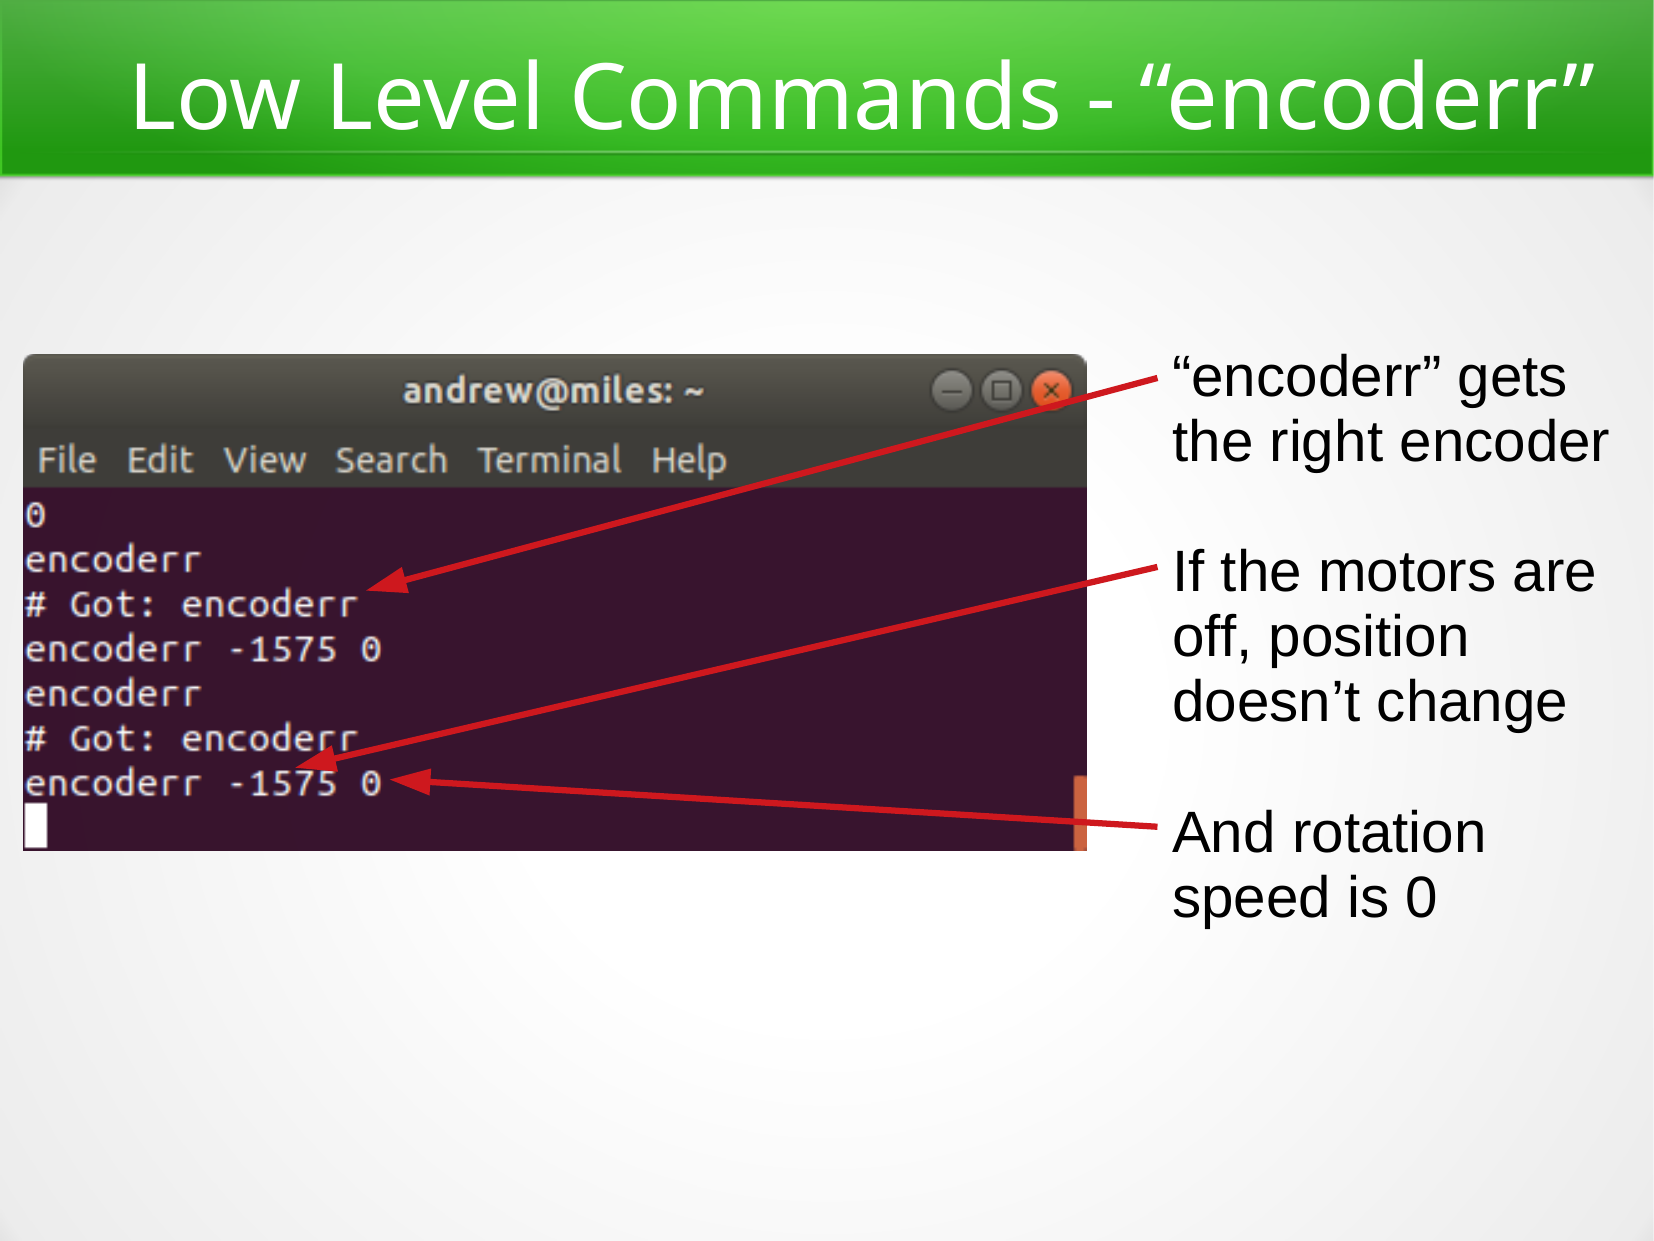

# Low Level Commands - “encoderr”
“encoderr” gets the right encoder
If the motors are off, position doesn’t change
And rotation speed is 0